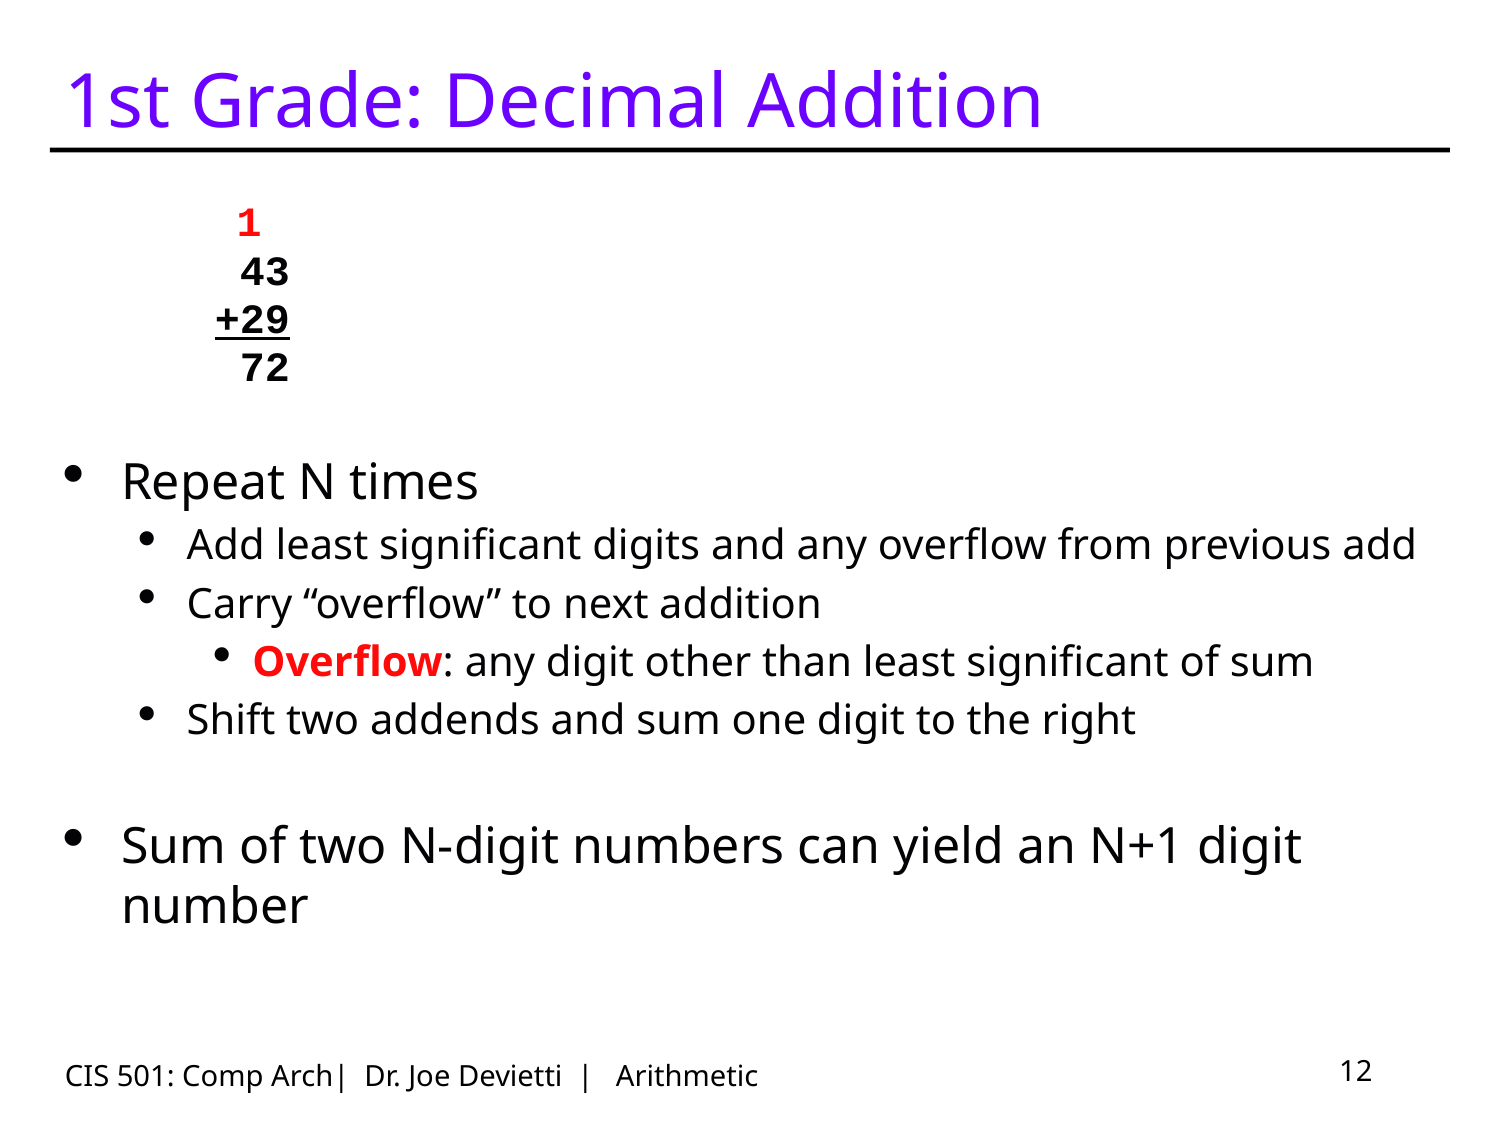

1st Grade: Decimal Addition
	 1
 43
+29
 72
Repeat N times
Add least significant digits and any overflow from previous add
Carry “overflow” to next addition
Overflow: any digit other than least significant of sum
Shift two addends and sum one digit to the right
Sum of two N-digit numbers can yield an N+1 digit number
CIS 501: Comp Arch| Dr. Joe Devietti | Arithmetic